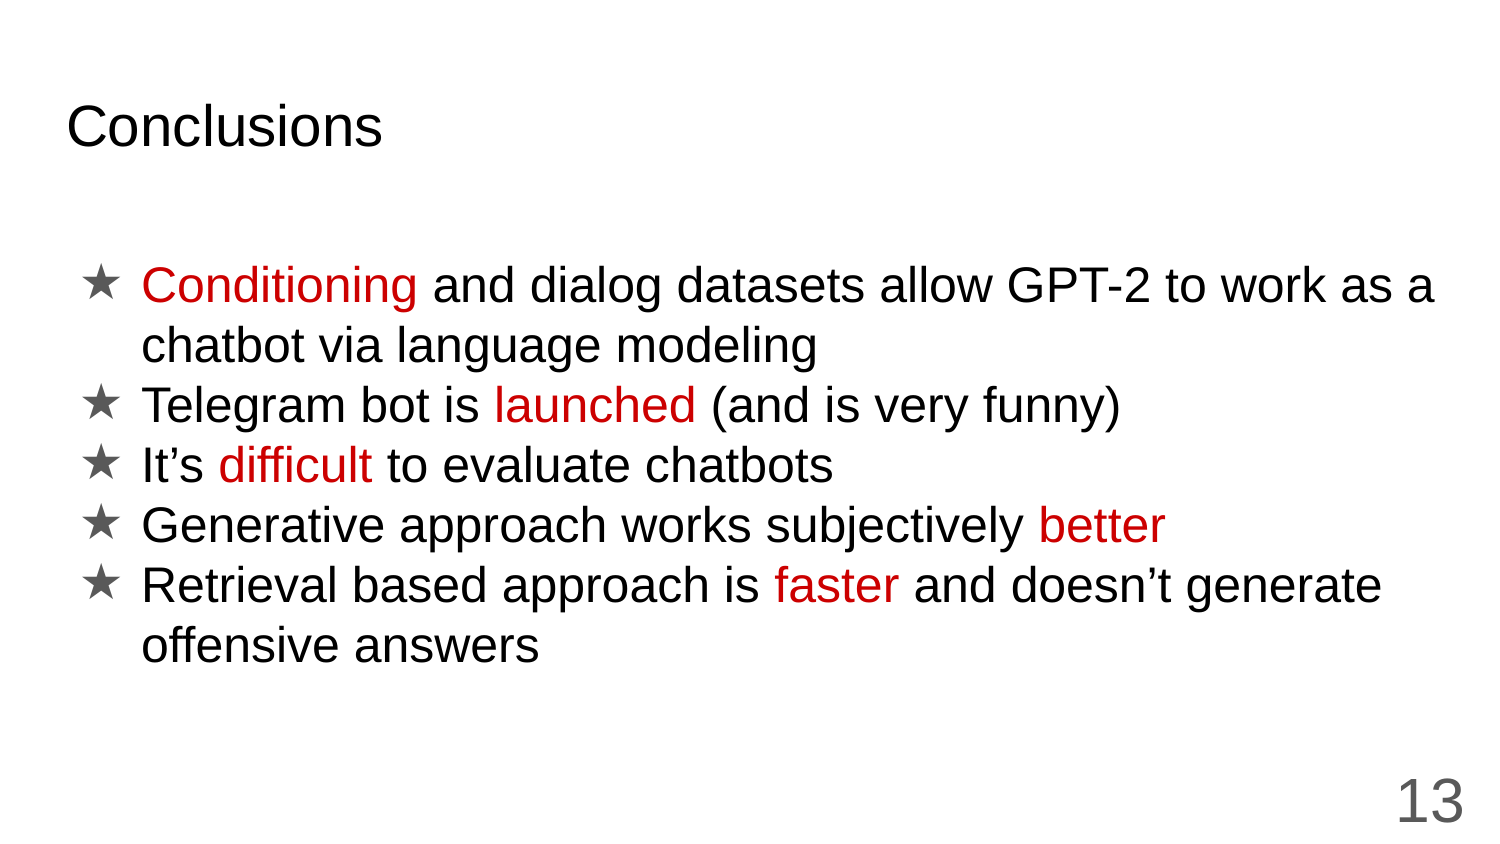

# Conclusions
Conditioning and dialog datasets allow GPT-2 to work as a chatbot via language modeling
Telegram bot is launched (and is very funny)
It’s difficult to evaluate chatbots
Generative approach works subjectively better
Retrieval based approach is faster and doesn’t generate offensive answers
13